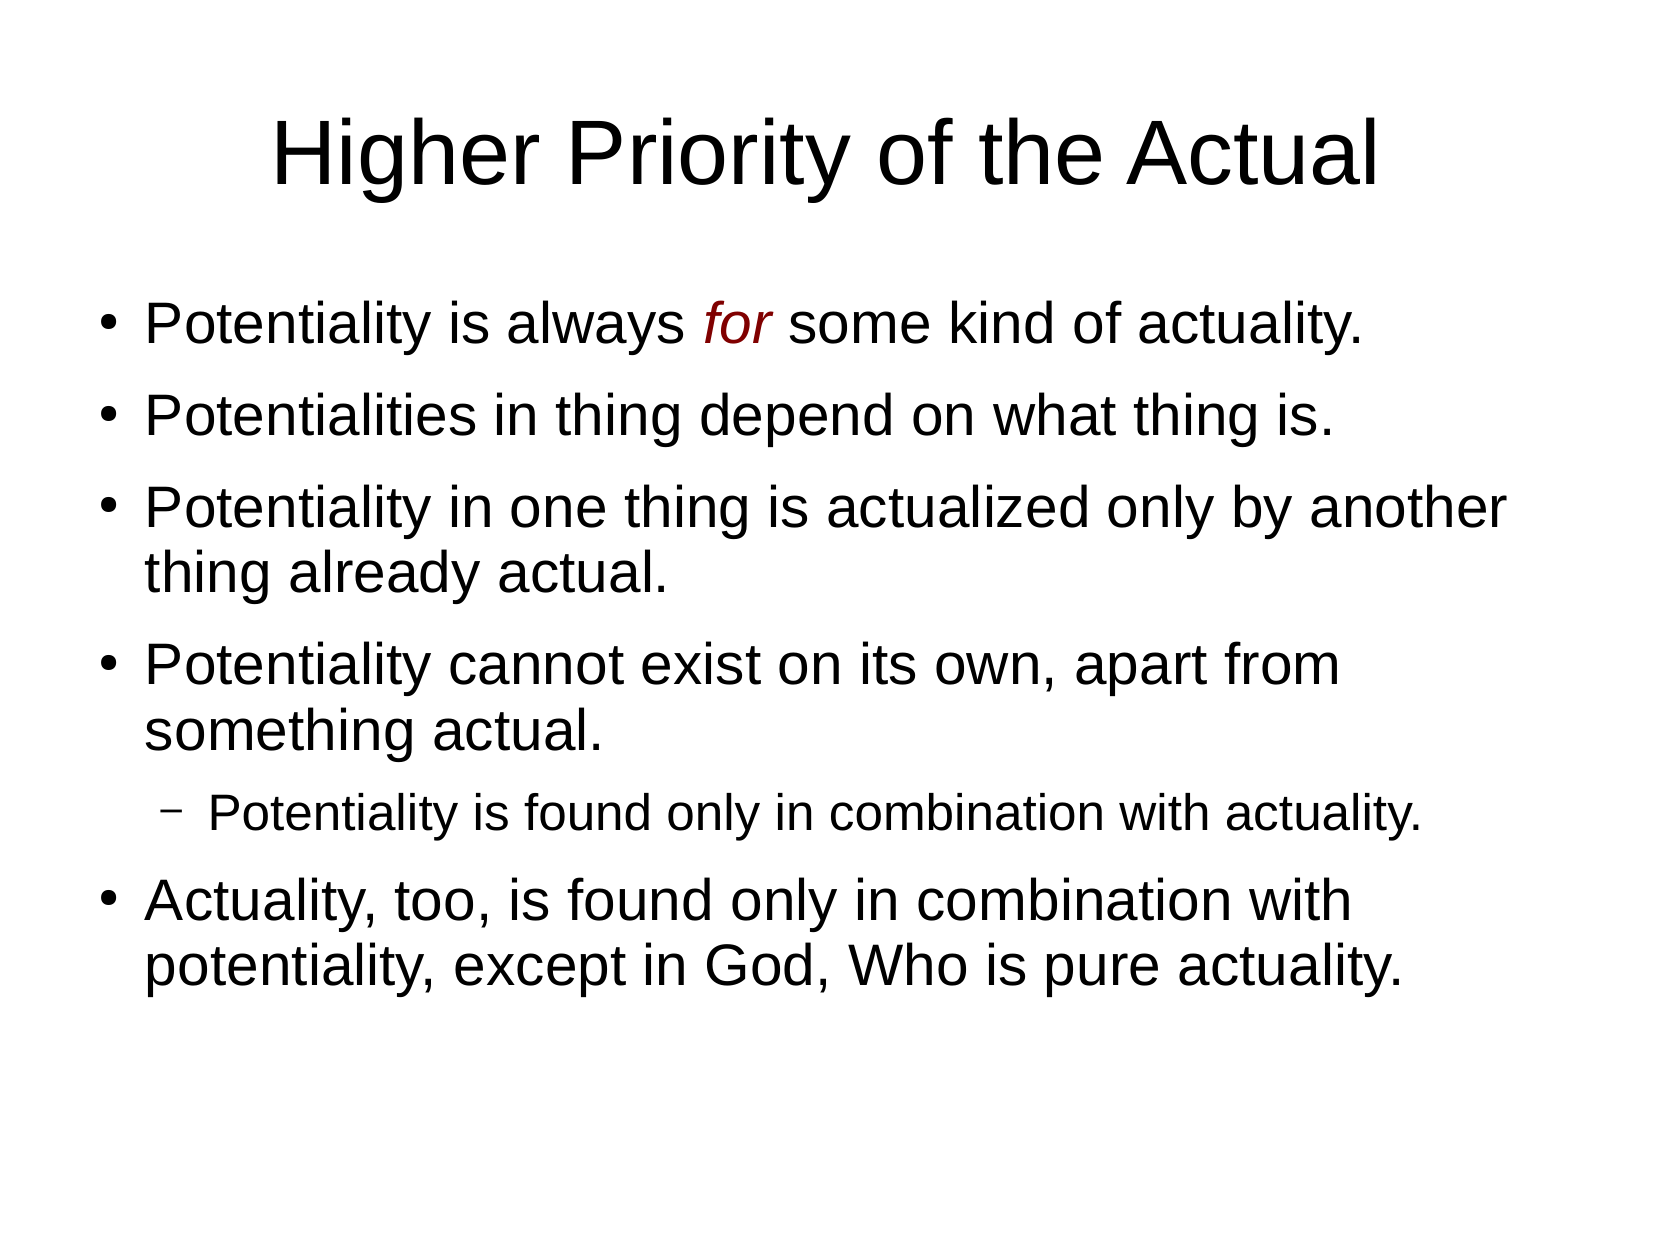

# Higher Priority of the Actual
Potentiality is always for some kind of actuality.
Potentialities in thing depend on what thing is.
Potentiality in one thing is actualized only by another thing already actual.
Potentiality cannot exist on its own, apart from something actual.
Potentiality is found only in combination with actuality.
Actuality, too, is found only in combination with potentiality, except in God, Who is pure actuality.